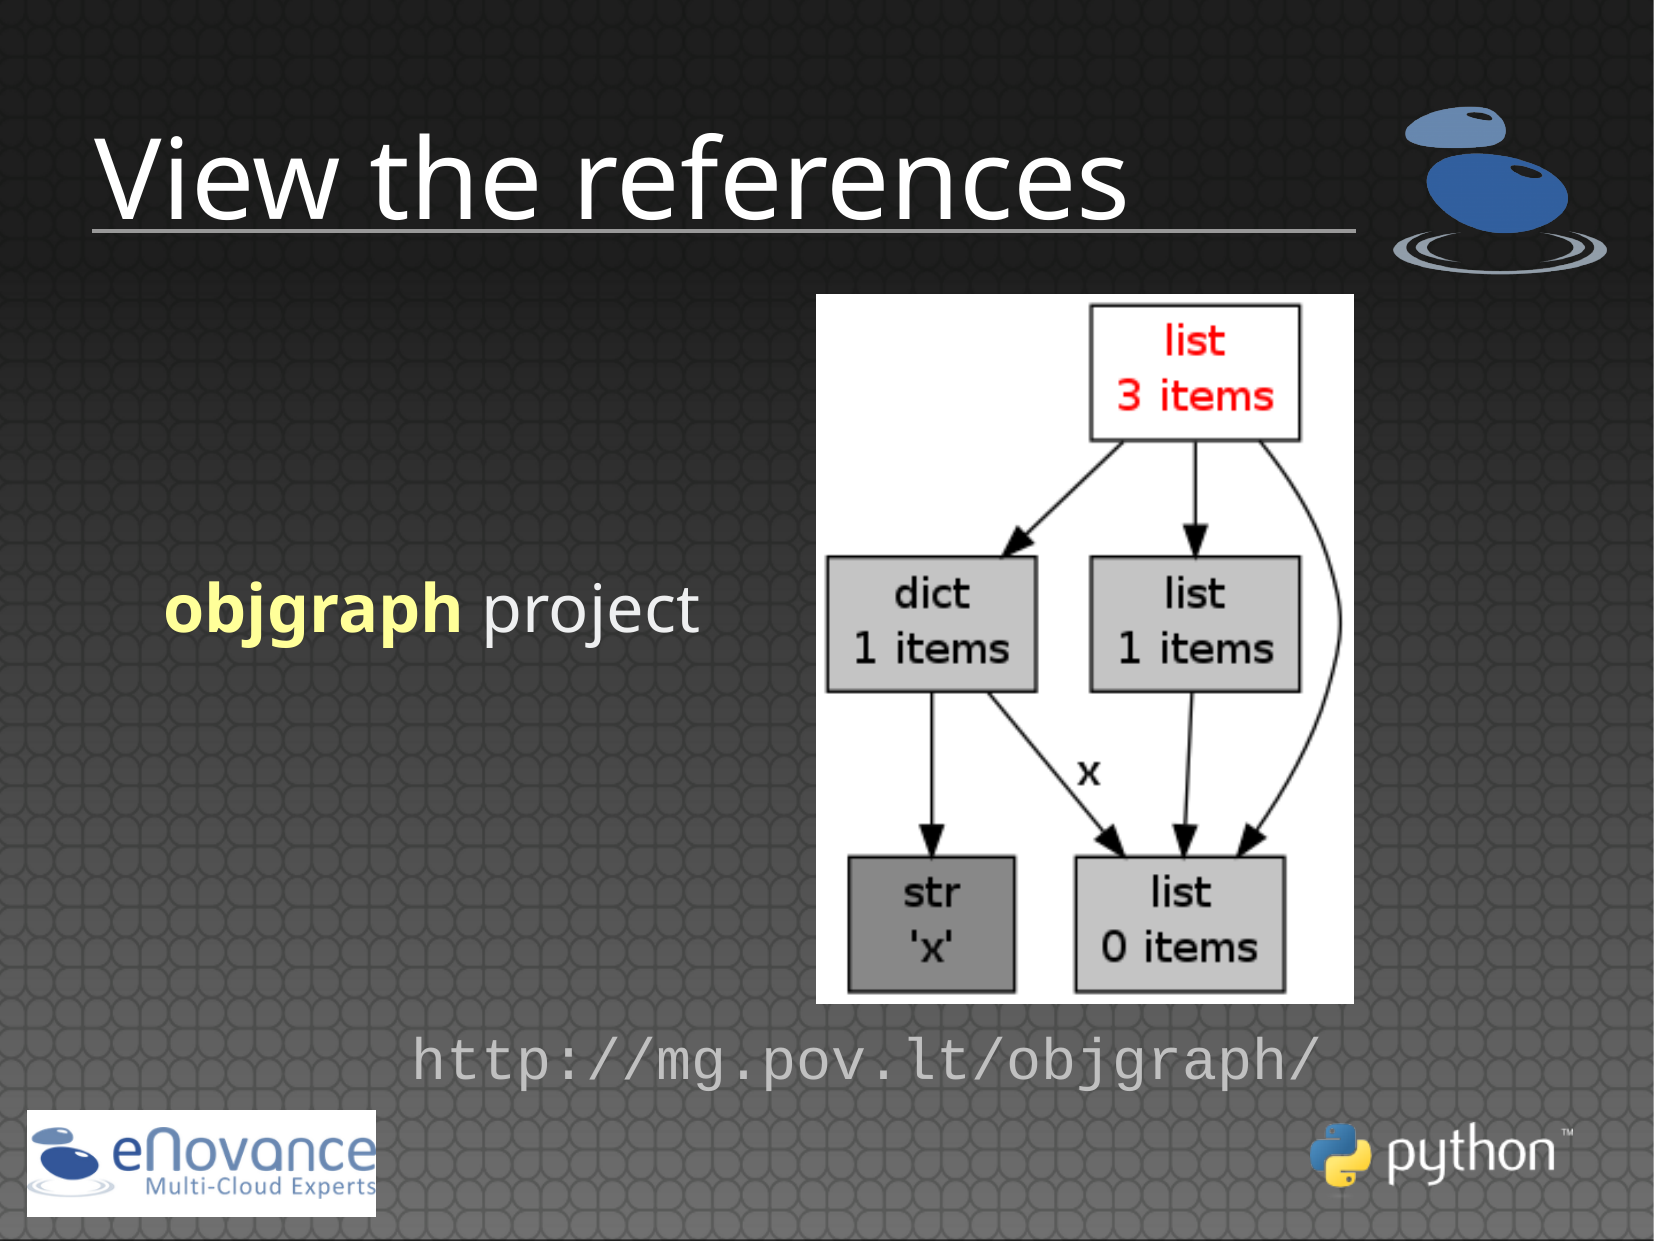

View the references
objgraph project
# http://mg.pov.lt/objgraph/